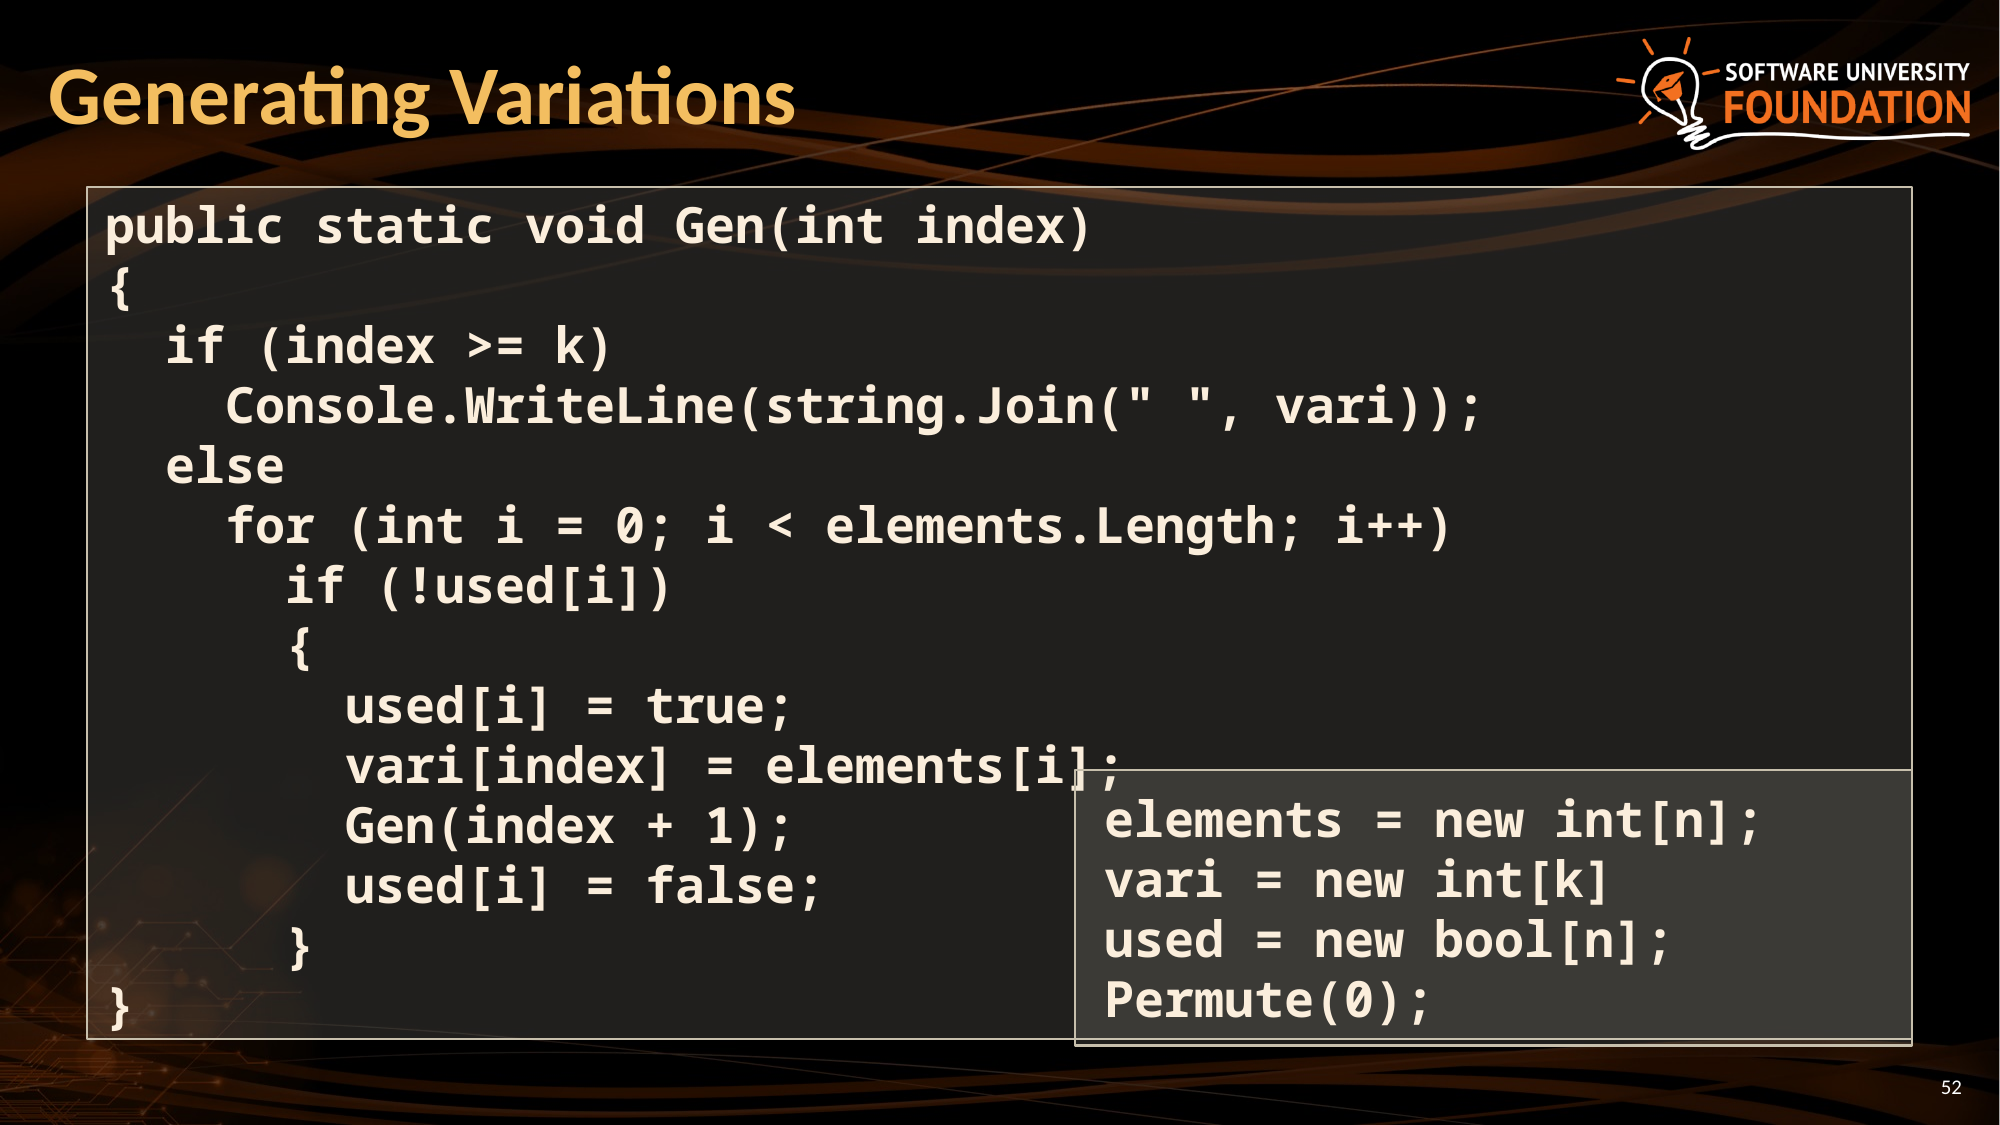

# Generating Variations
public static void Gen(int index)
{
 if (index >= k)
 Console.WriteLine(string.Join(" ", vari));
 else
 for (int i = 0; i < elements.Length; i++)
 if (!used[i])
 {
 used[i] = true;
 vari[index] = elements[i];
 Gen(index + 1);
 used[i] = false;
 }
}
elements = new int[n];
vari = new int[k]
used = new bool[n];
Permute(0);